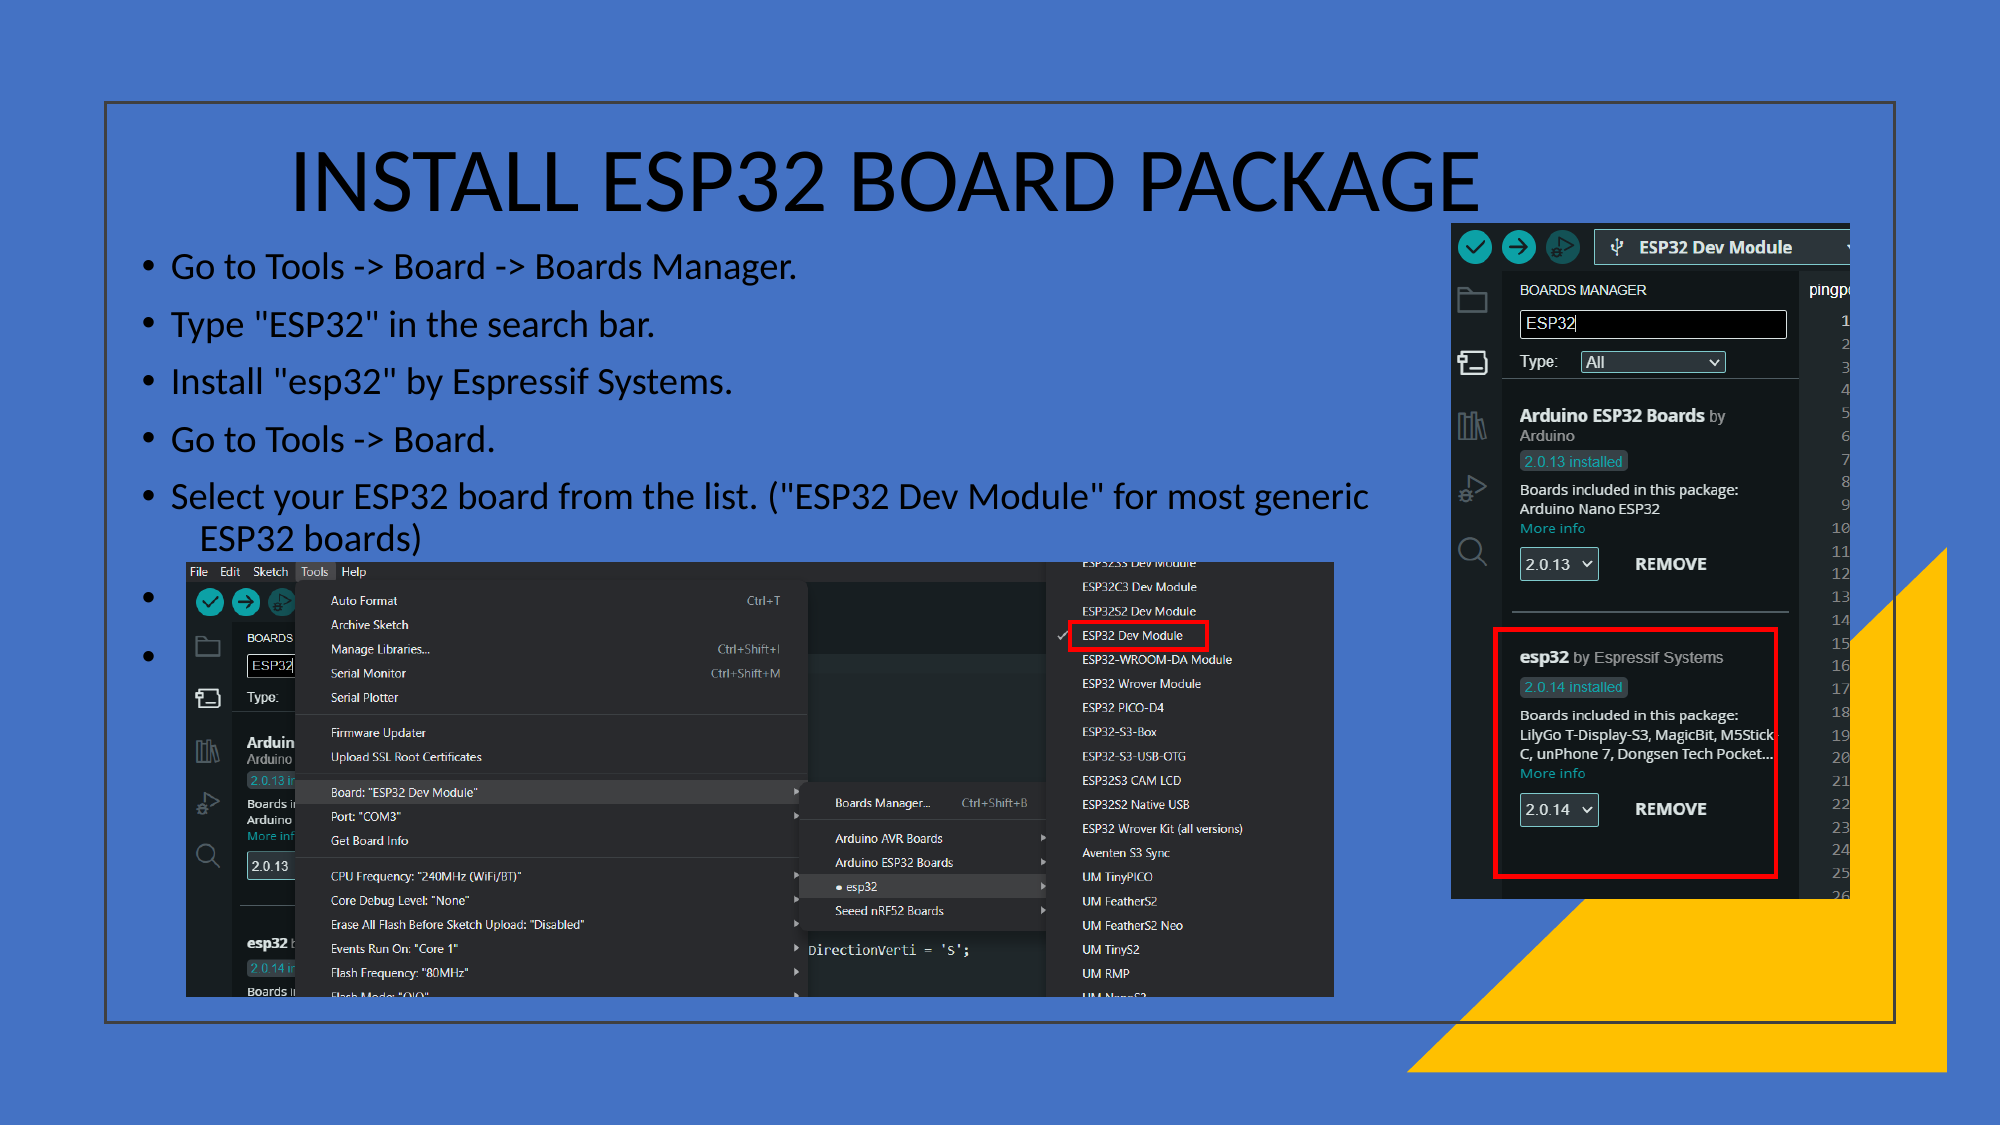

# INSTALL ESP32 BOARD PACKAGE
Go to Tools -> Board -> Boards Manager.
Type "ESP32" in the search bar.
Install "esp32" by Espressif Systems.
Go to Tools -> Board.
Select your ESP32 board from the list. ("ESP32 Dev Module" for most generic ESP32 boards)